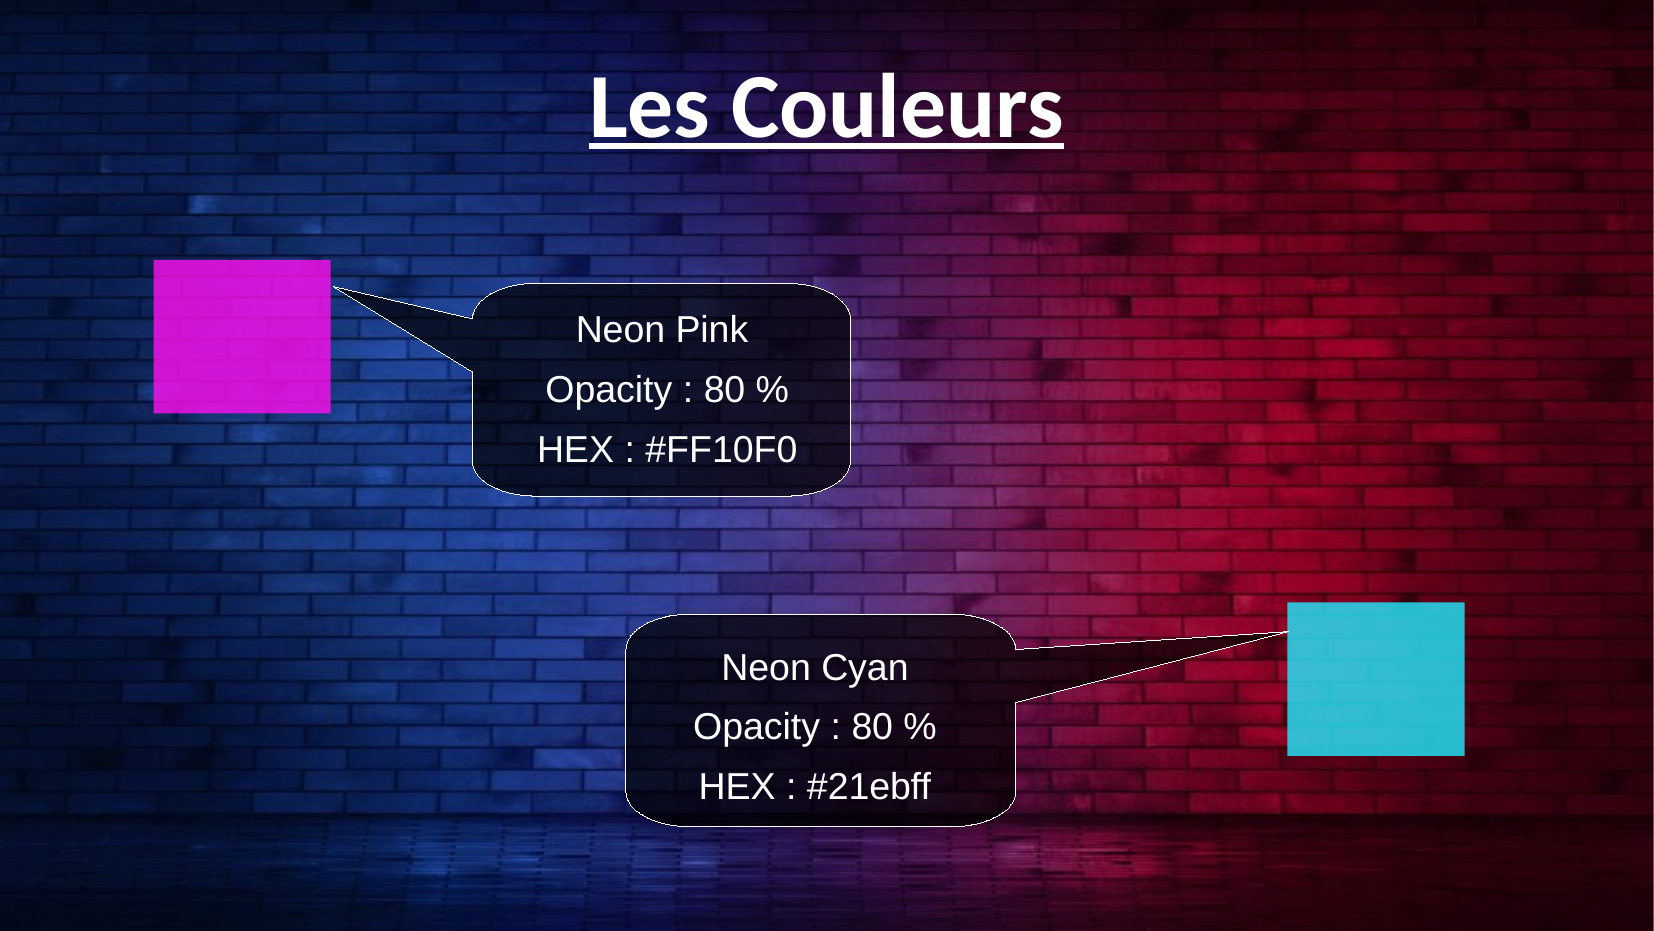

# Les Couleurs
Neon Pink
Opacity : 80 %
HEX : #FF10F0
Neon Cyan
Opacity : 80 %
HEX : #21ebff